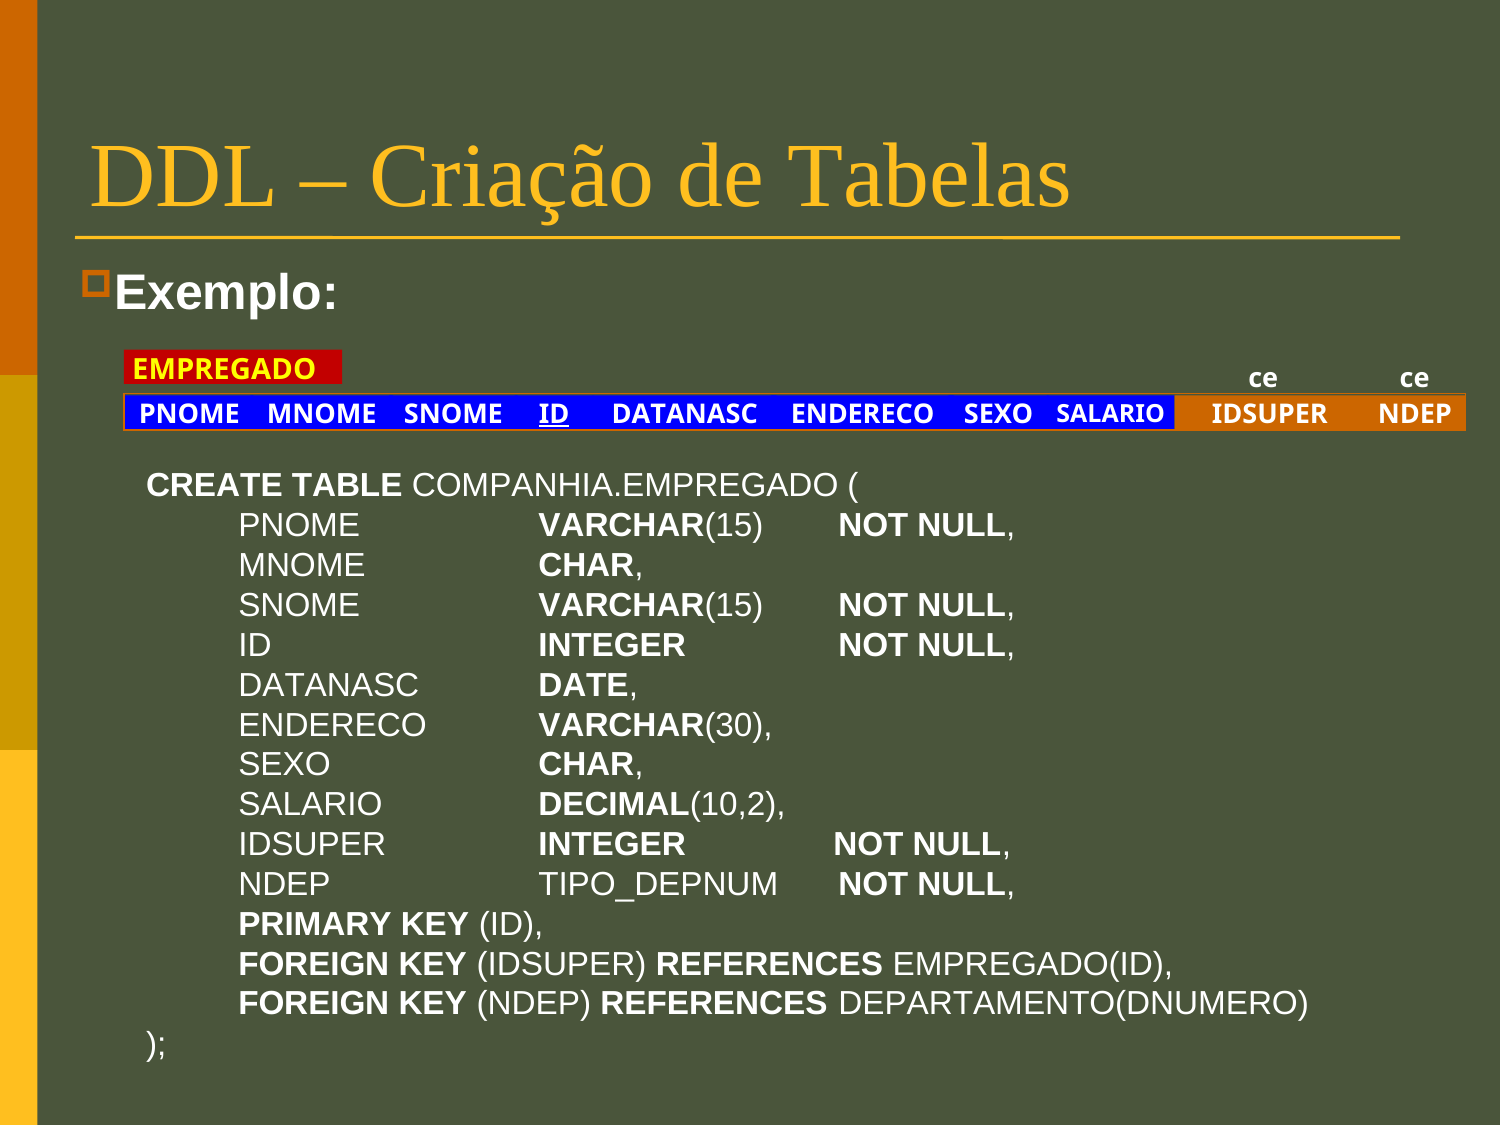

# DDL – Criação de Tabelas
Exemplo:
 EMPREGADO
ce
ce
PNOME
MNOME
SNOME
ID
DATANASC
ENDERECO
SEXO
SALARIO
IDSUPER
NDEP
	CREATE TABLE COMPANHIA.EMPREGADO (
		PNOME 		VARCHAR(15) 	NOT NULL,
		MNOME 		CHAR,
		SNOME 		VARCHAR(15) 	NOT NULL,
		ID 		INTEGER 	NOT NULL,
		DATANASC 	DATE,
		ENDERECO 	VARCHAR(30),
		SEXO 		CHAR,
		SALARIO 	DECIMAL(10,2),
		IDSUPER 	INTEGER NOT NULL,
		NDEP 		TIPO_DEPNUM	NOT NULL,
		PRIMARY KEY (ID),
		FOREIGN KEY (IDSUPER) REFERENCES EMPREGADO(ID),
		FOREIGN KEY (NDEP) REFERENCES	DEPARTAMENTO(DNUMERO)
	);